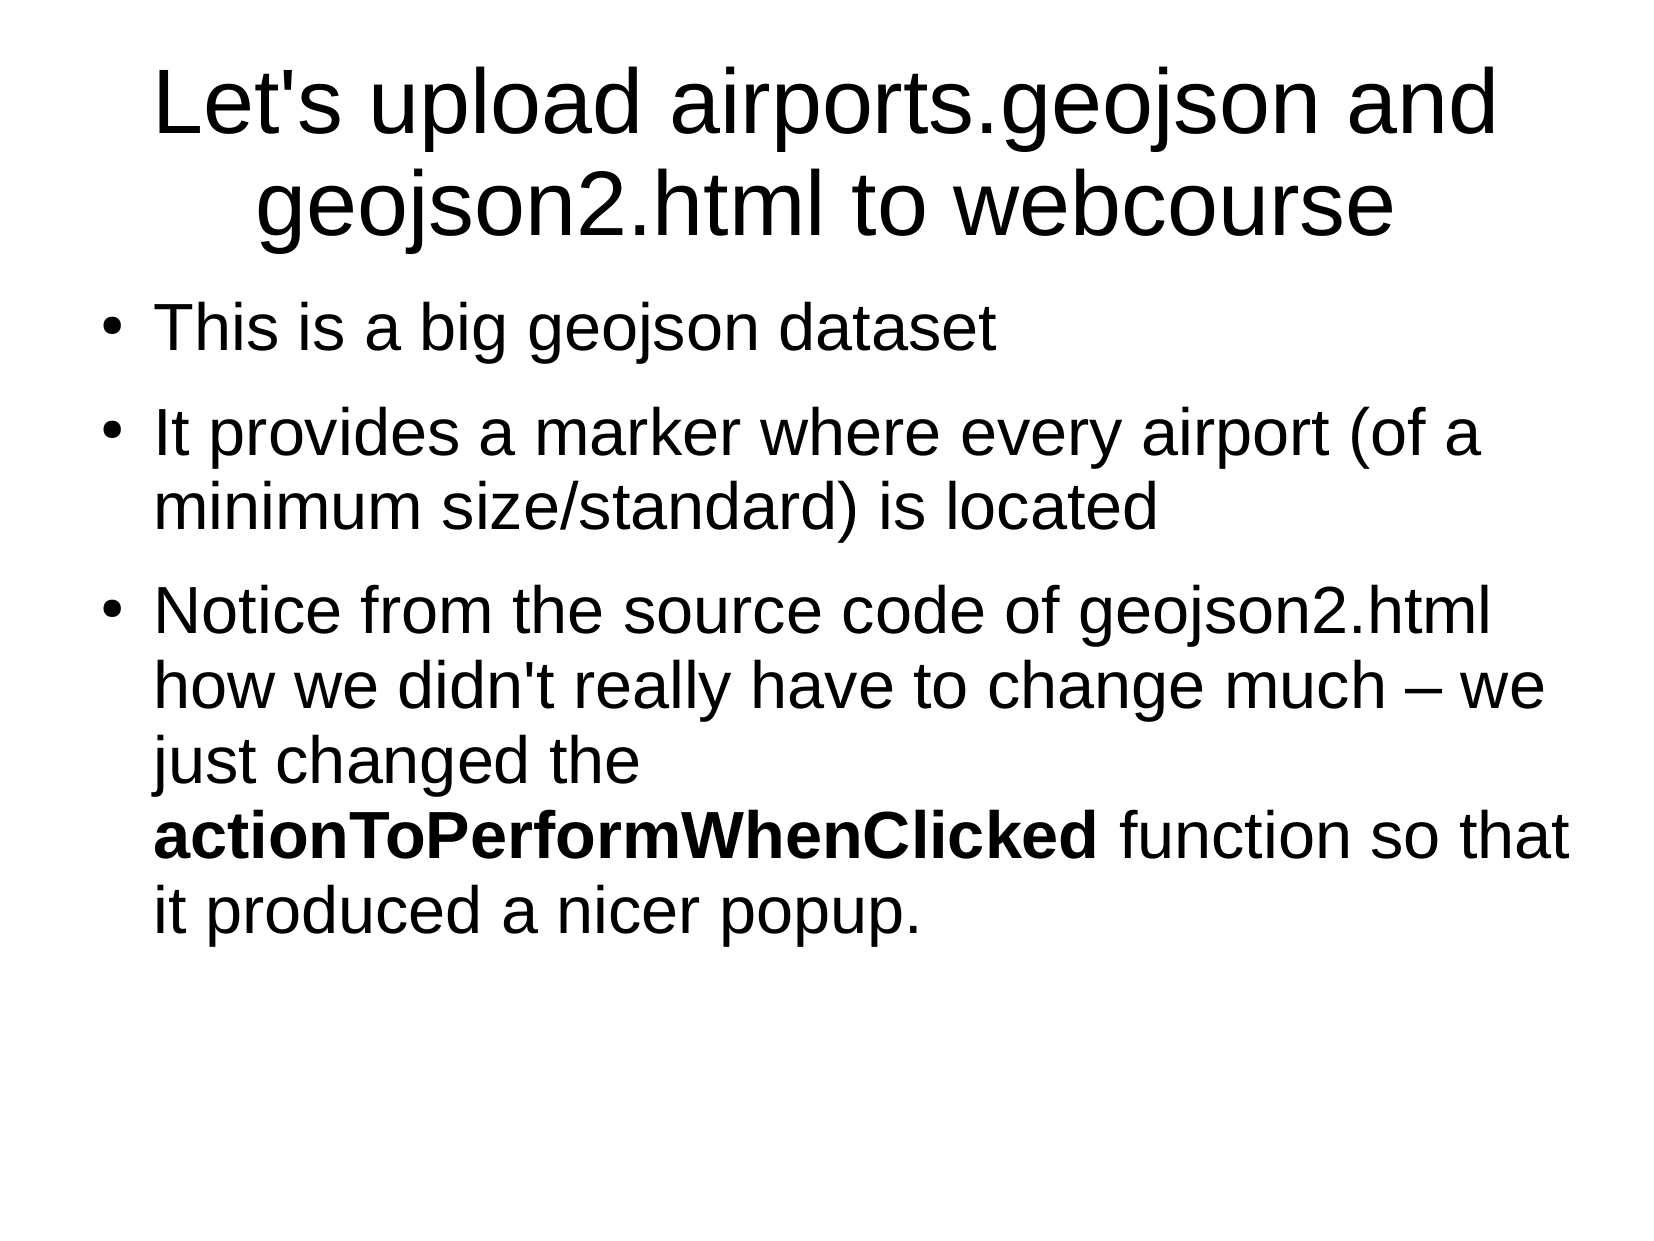

# Let's upload airports.geojson and geojson2.html to webcourse
This is a big geojson dataset
It provides a marker where every airport (of a minimum size/standard) is located
Notice from the source code of geojson2.html how we didn't really have to change much – we just changed the actionToPerformWhenClicked function so that it produced a nicer popup.